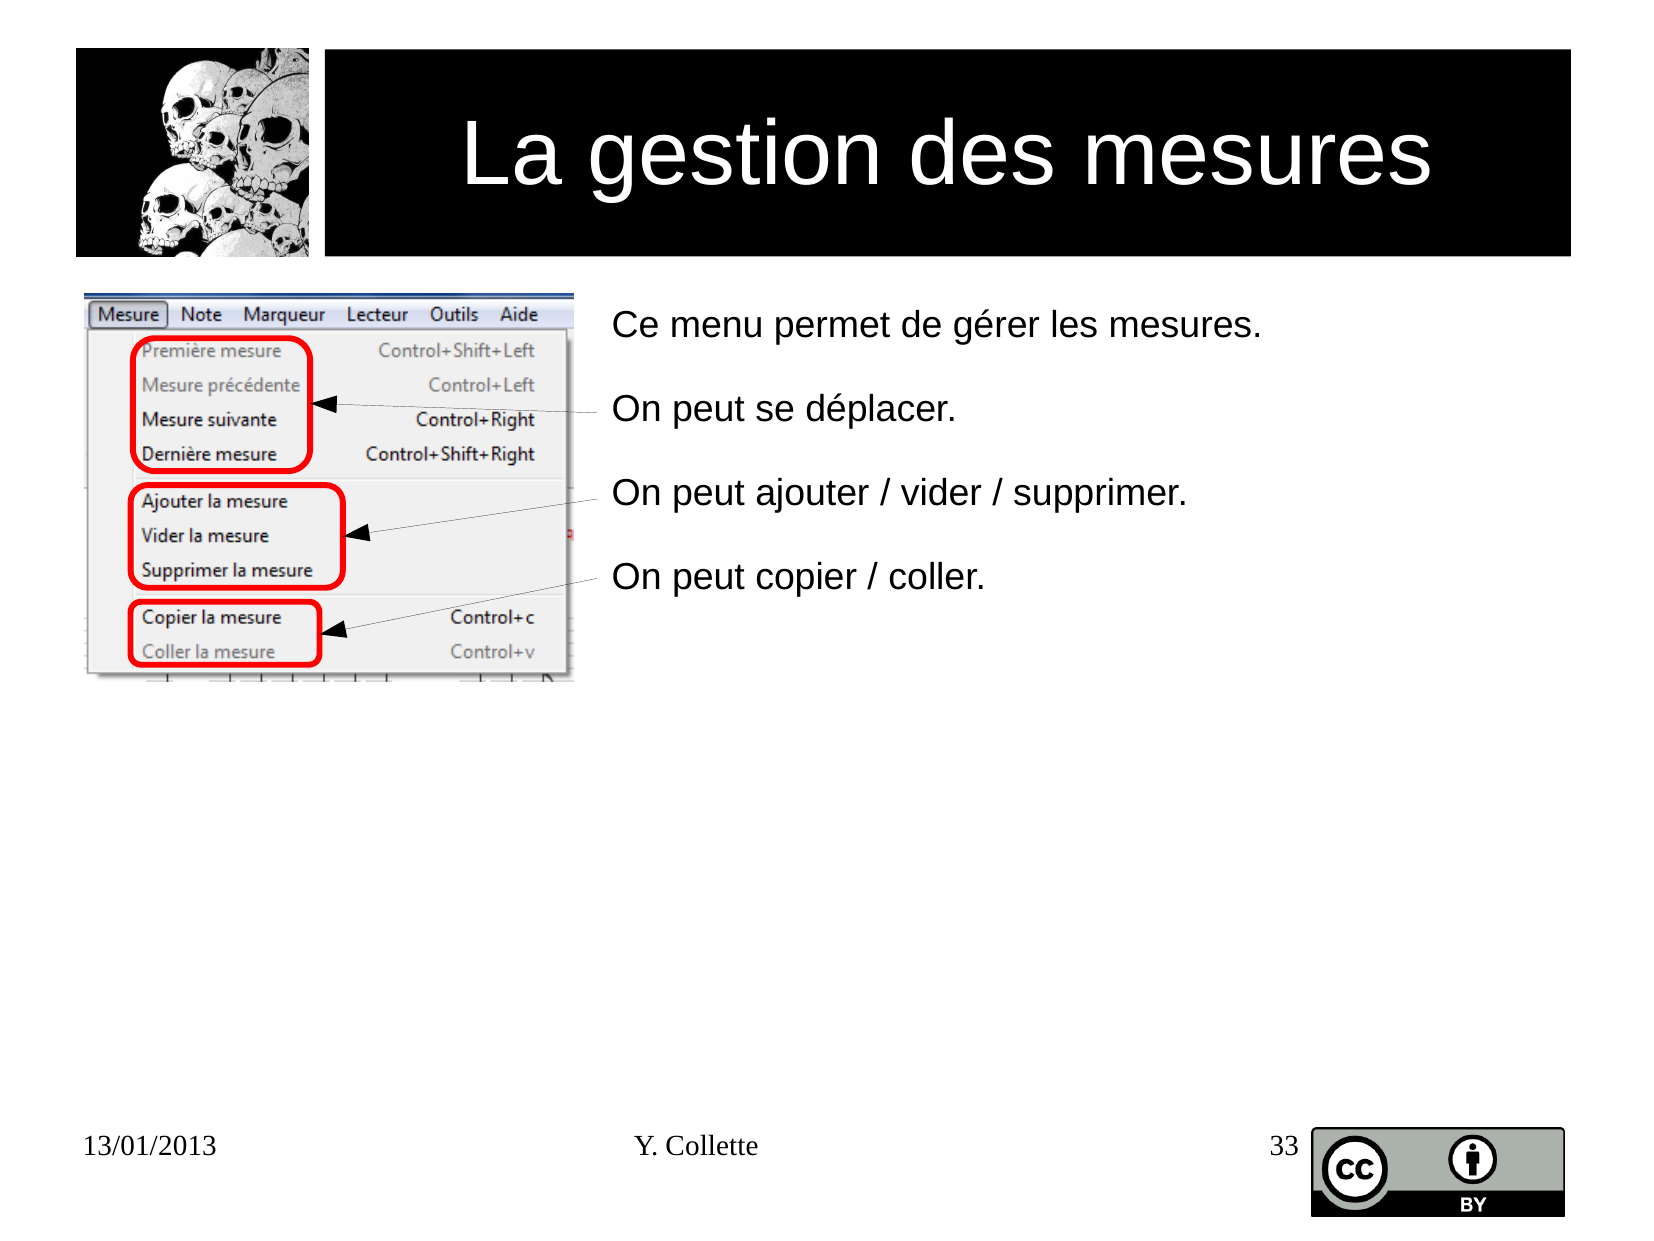

# La gestion des mesures
Ce menu permet de gérer les mesures.
On peut se déplacer.
On peut ajouter / vider / supprimer.
On peut copier / coller.
Y. Collette
33